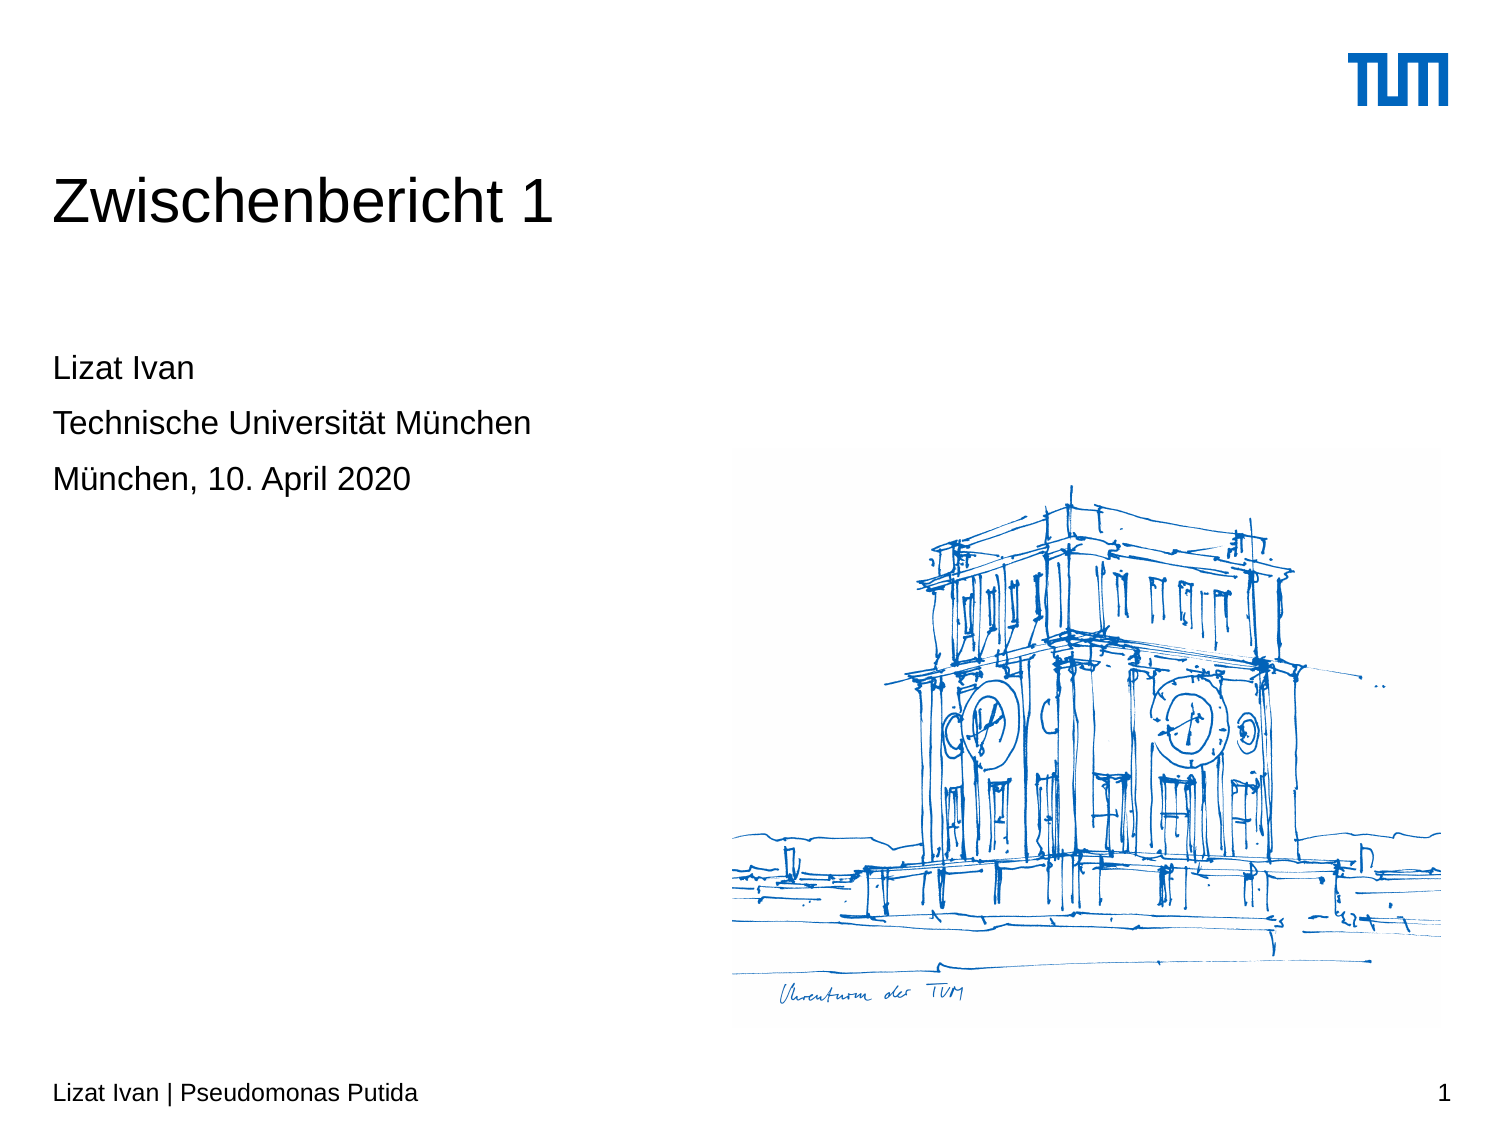

# Zwischenbericht 1
Lizat Ivan
Technische Universität München
München, 10. April 2020
Lizat Ivan | Pseudomonas Putida
1